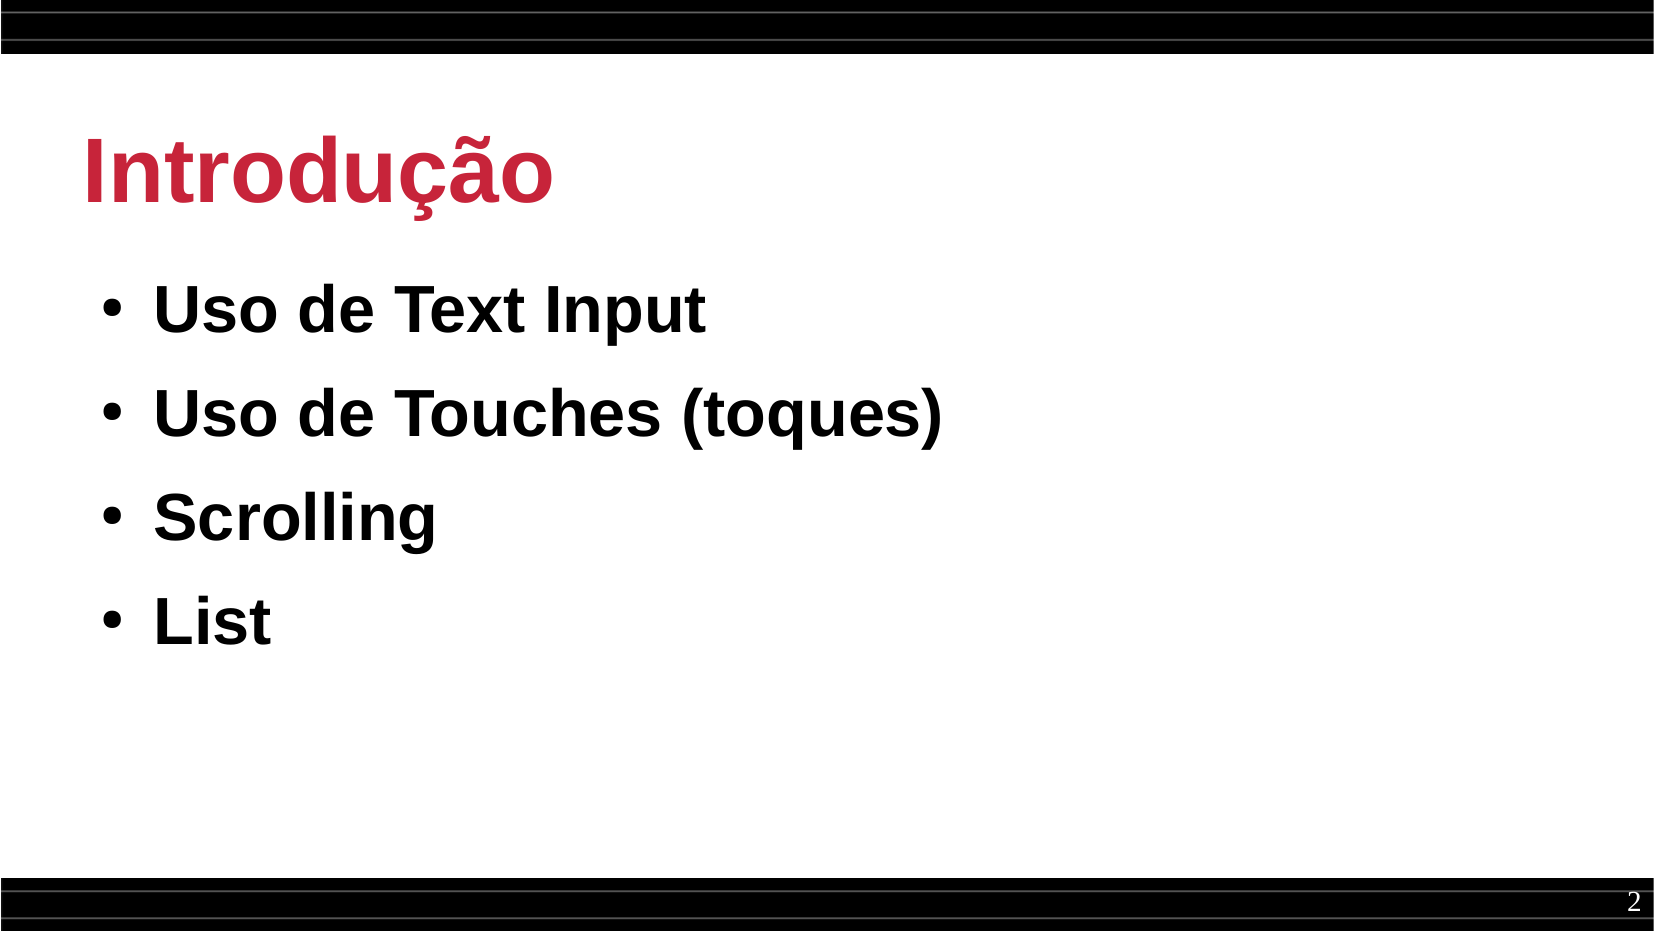

# Introdução
Uso de Text Input
Uso de Touches (toques)
Scrolling
List